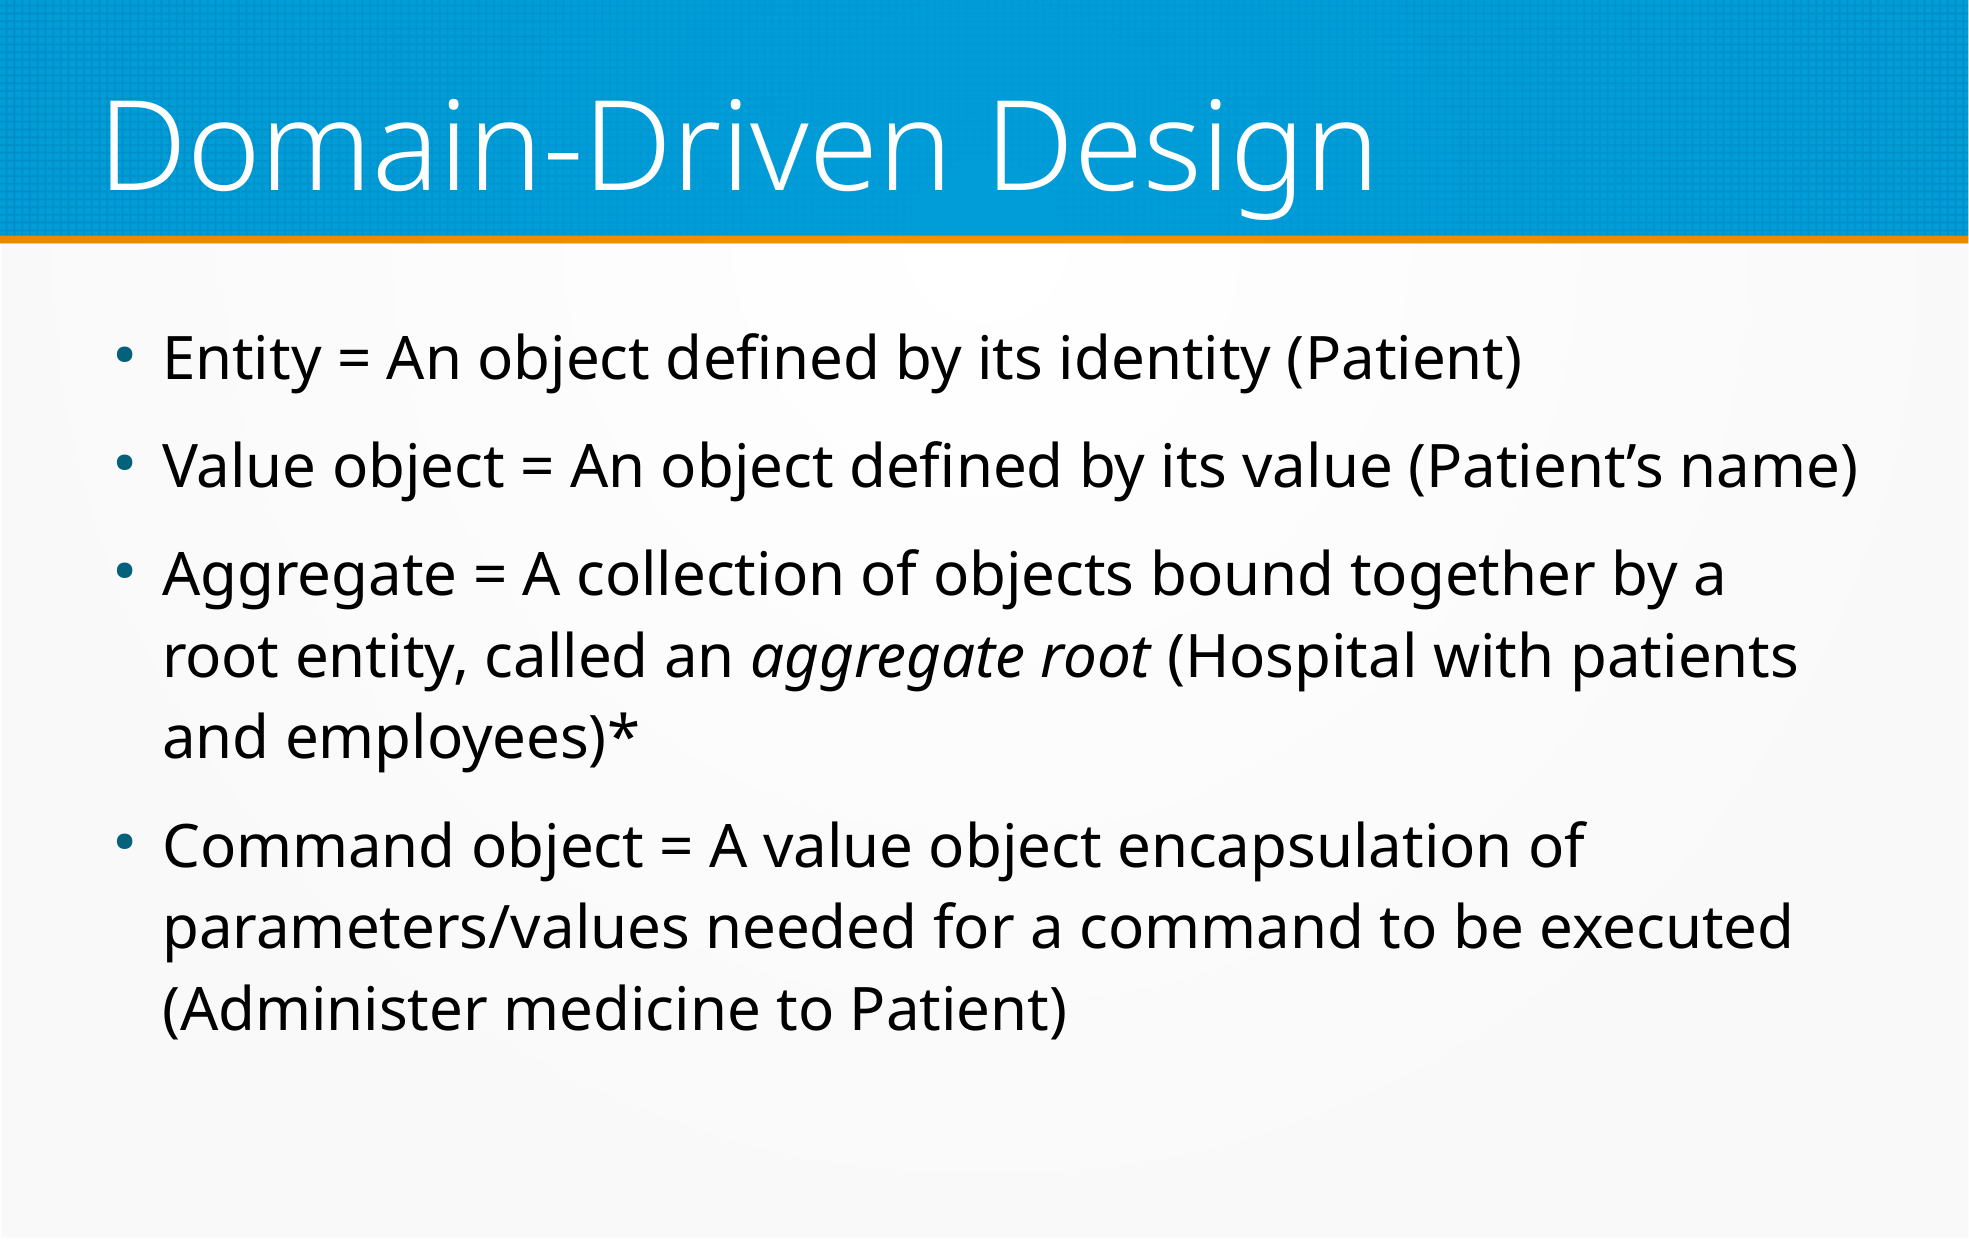

# Domain-Driven Design
Entity = An object defined by its identity (Patient)
Value object = An object defined by its value (Patient’s name)
Aggregate = A collection of objects bound together by a root entity, called an aggregate root (Hospital with patients and employees)*
Command object = A value object encapsulation of parameters/values needed for a command to be executed (Administer medicine to Patient)